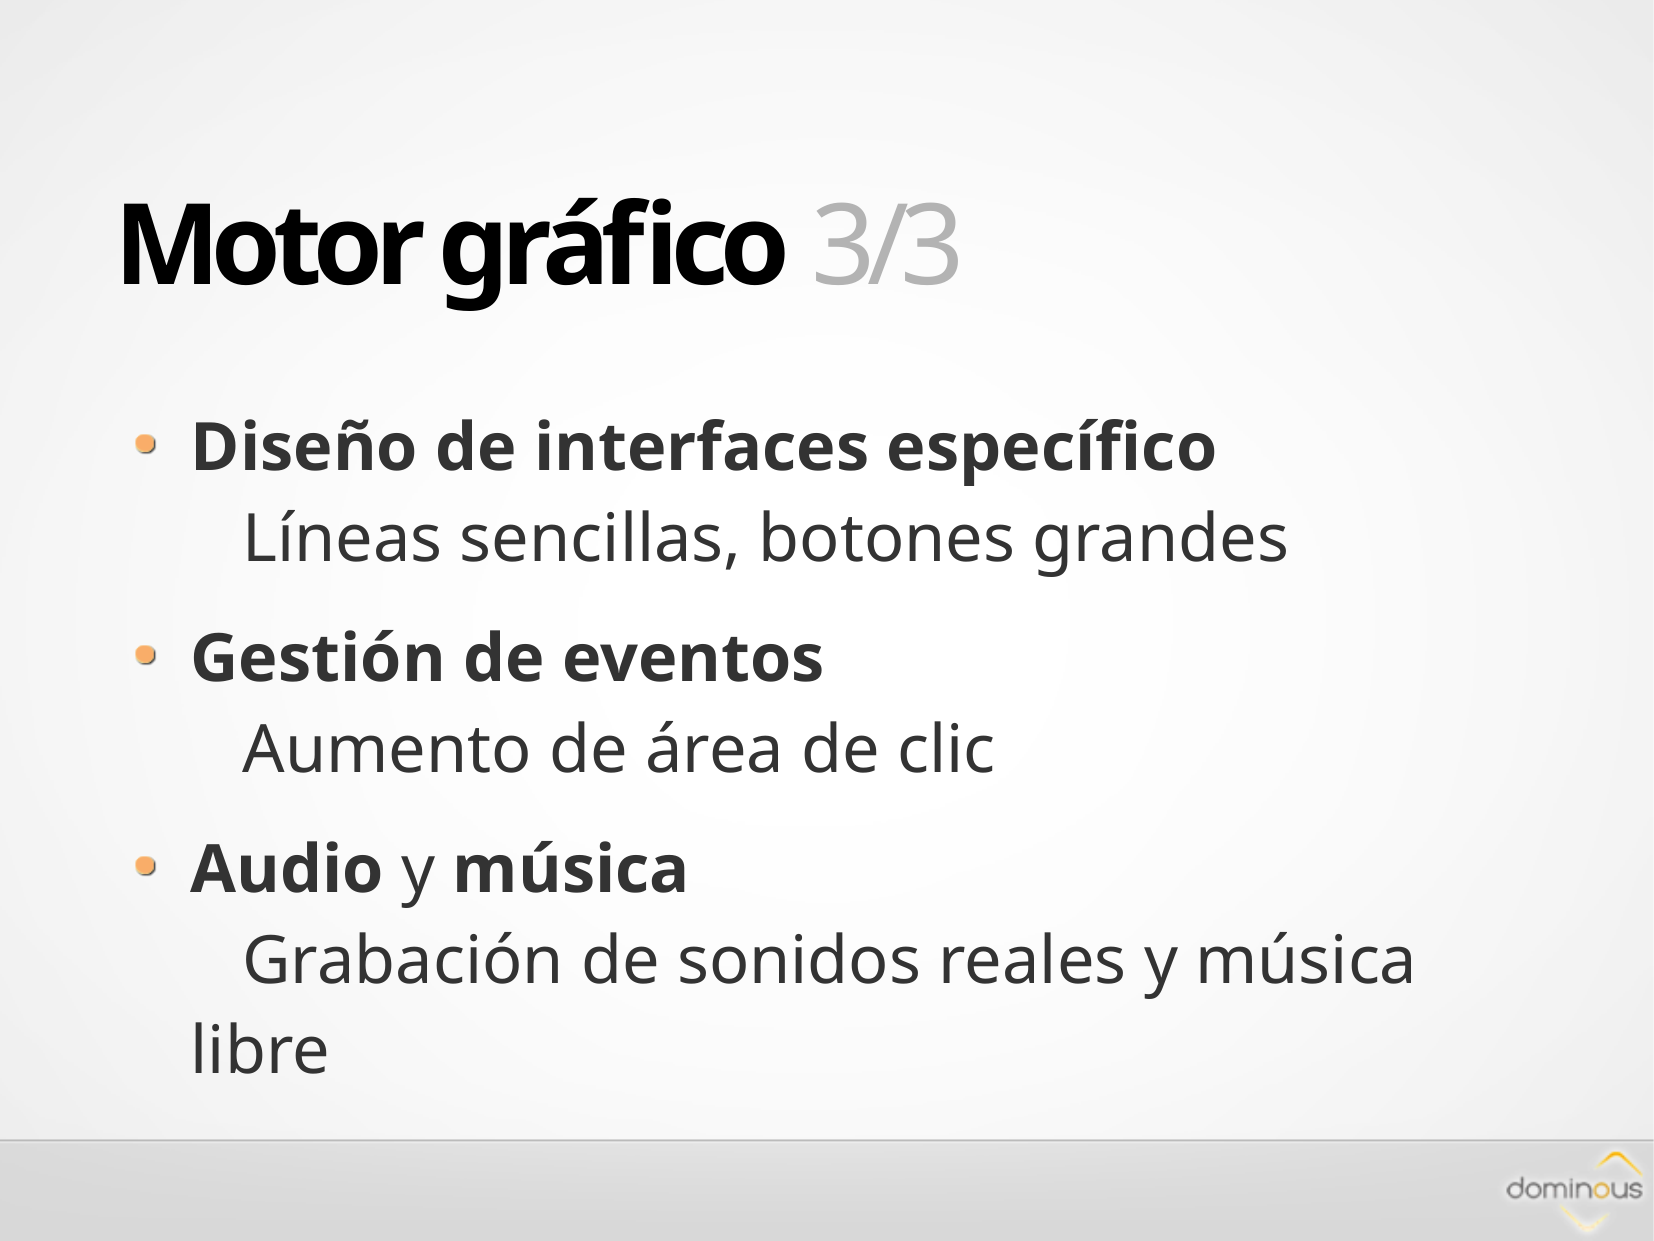

Motor gráfico 3/3
Diseño de interfaces específico
 Líneas sencillas, botones grandes
Gestión de eventos
 Aumento de área de clic
Audio y música
 Grabación de sonidos reales y música libre